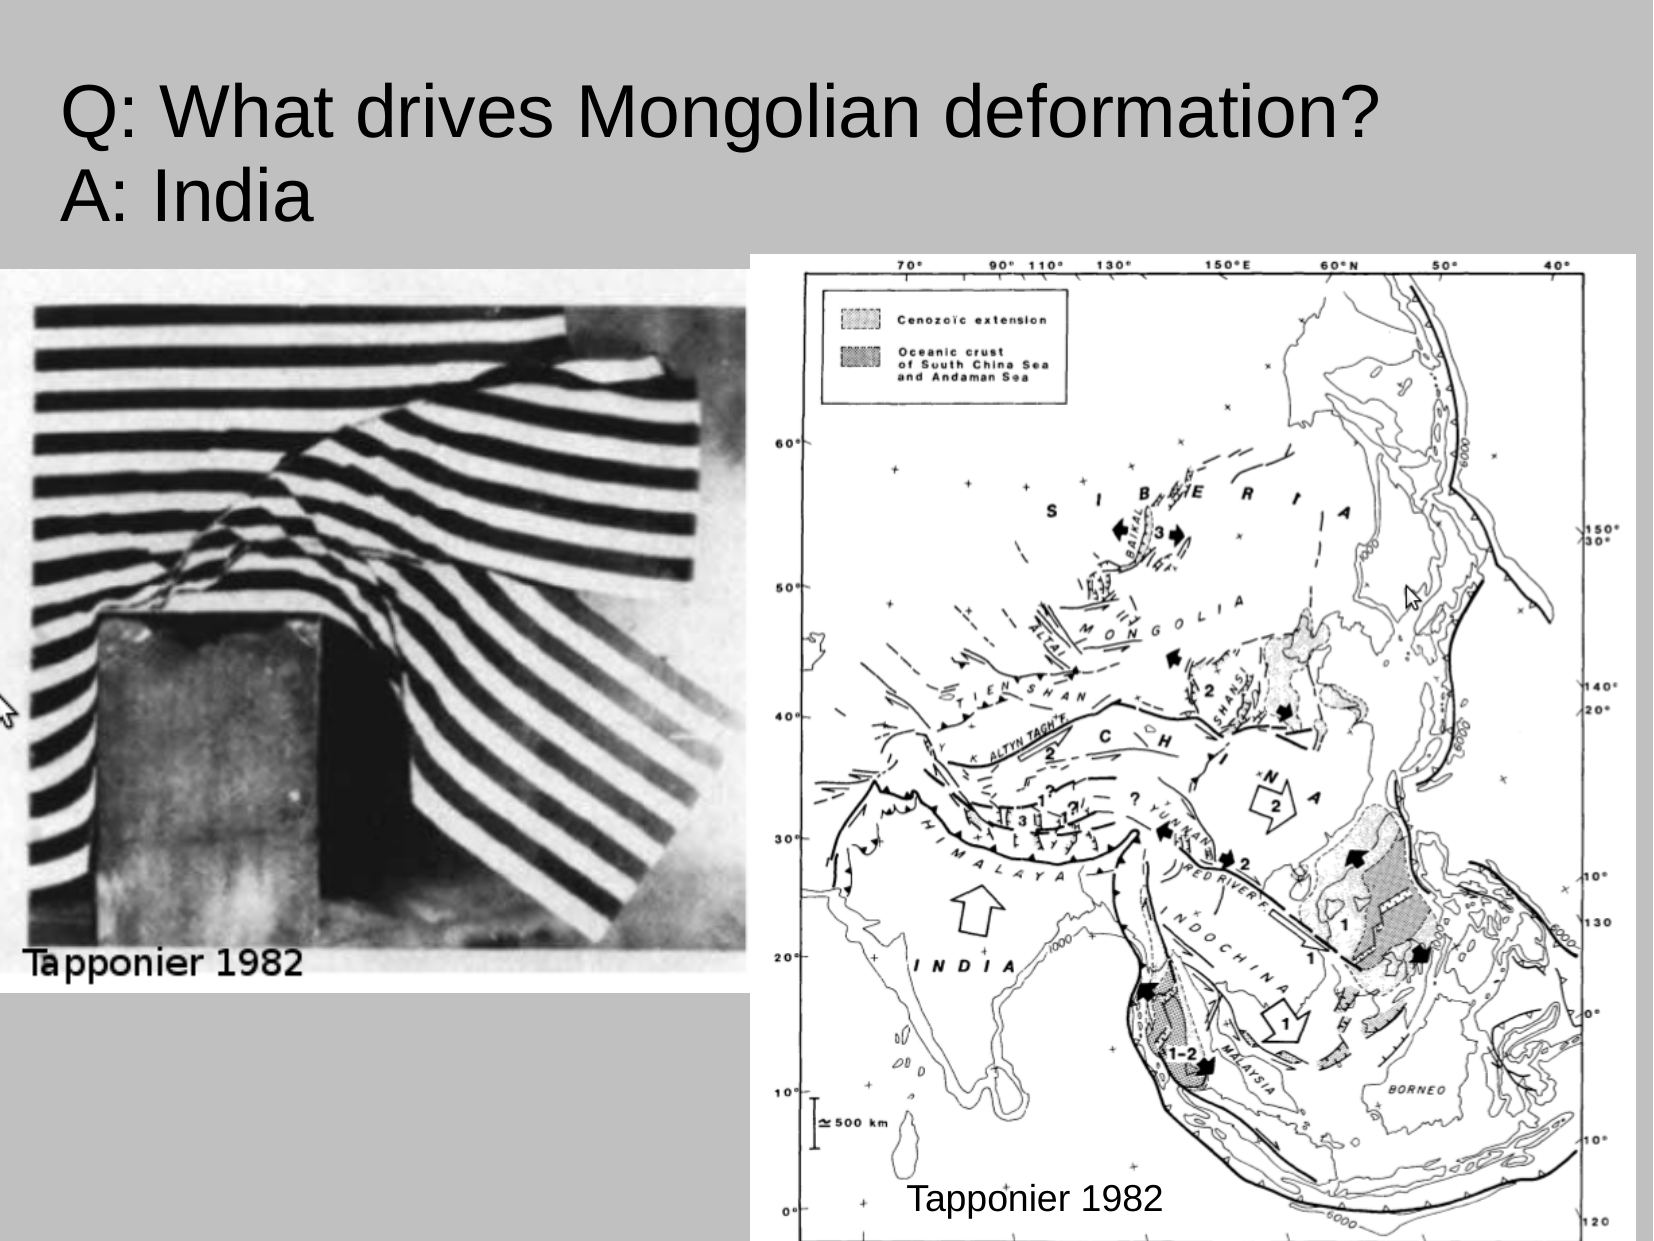

# Q: What drives Mongolian deformation? A: India
Tapponier 1982